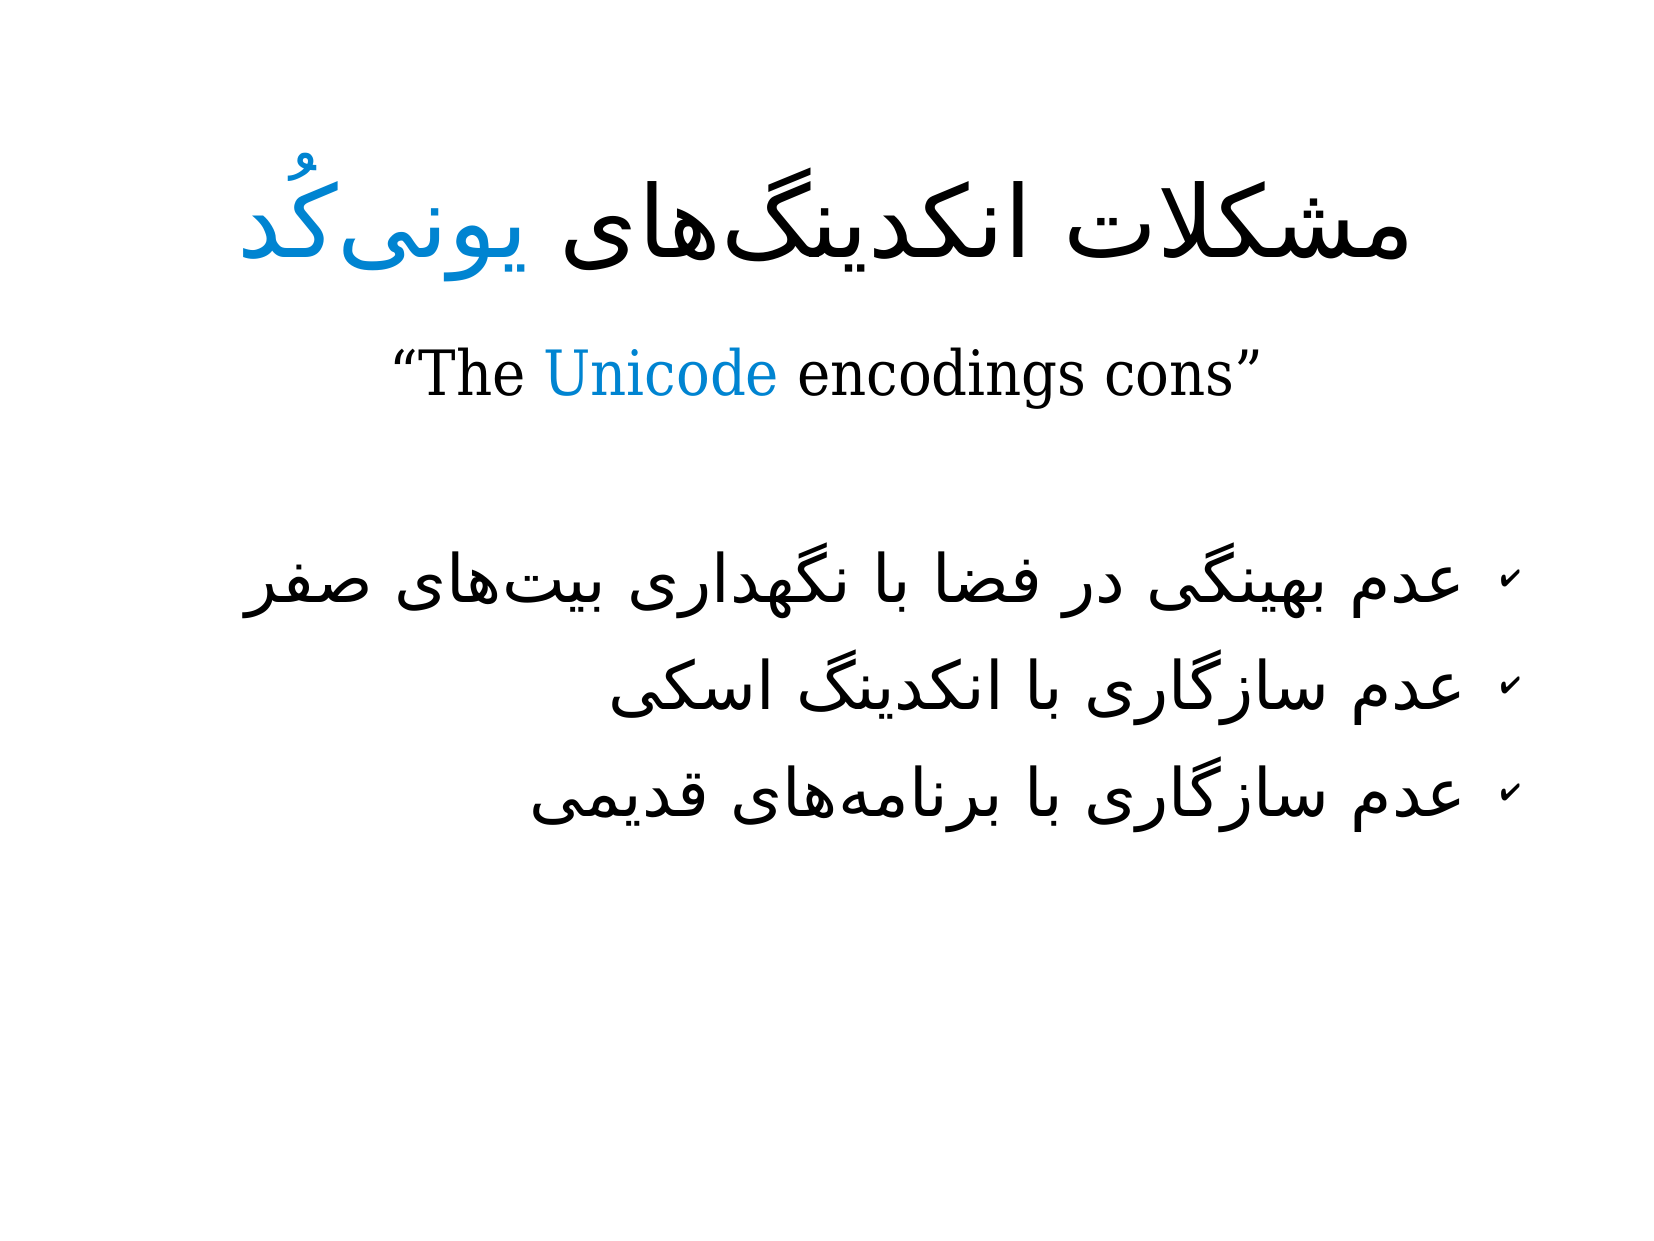

مشکلات انکدینگ‌های یونی‌کُد
“The Unicode encodings cons”
# عدم بهینگی در فضا با نگهداری بیت‌های صفر
عدم سازگاری با انکدینگ‌ اسکی
عدم سازگاری با برنامه‌های قدیمی